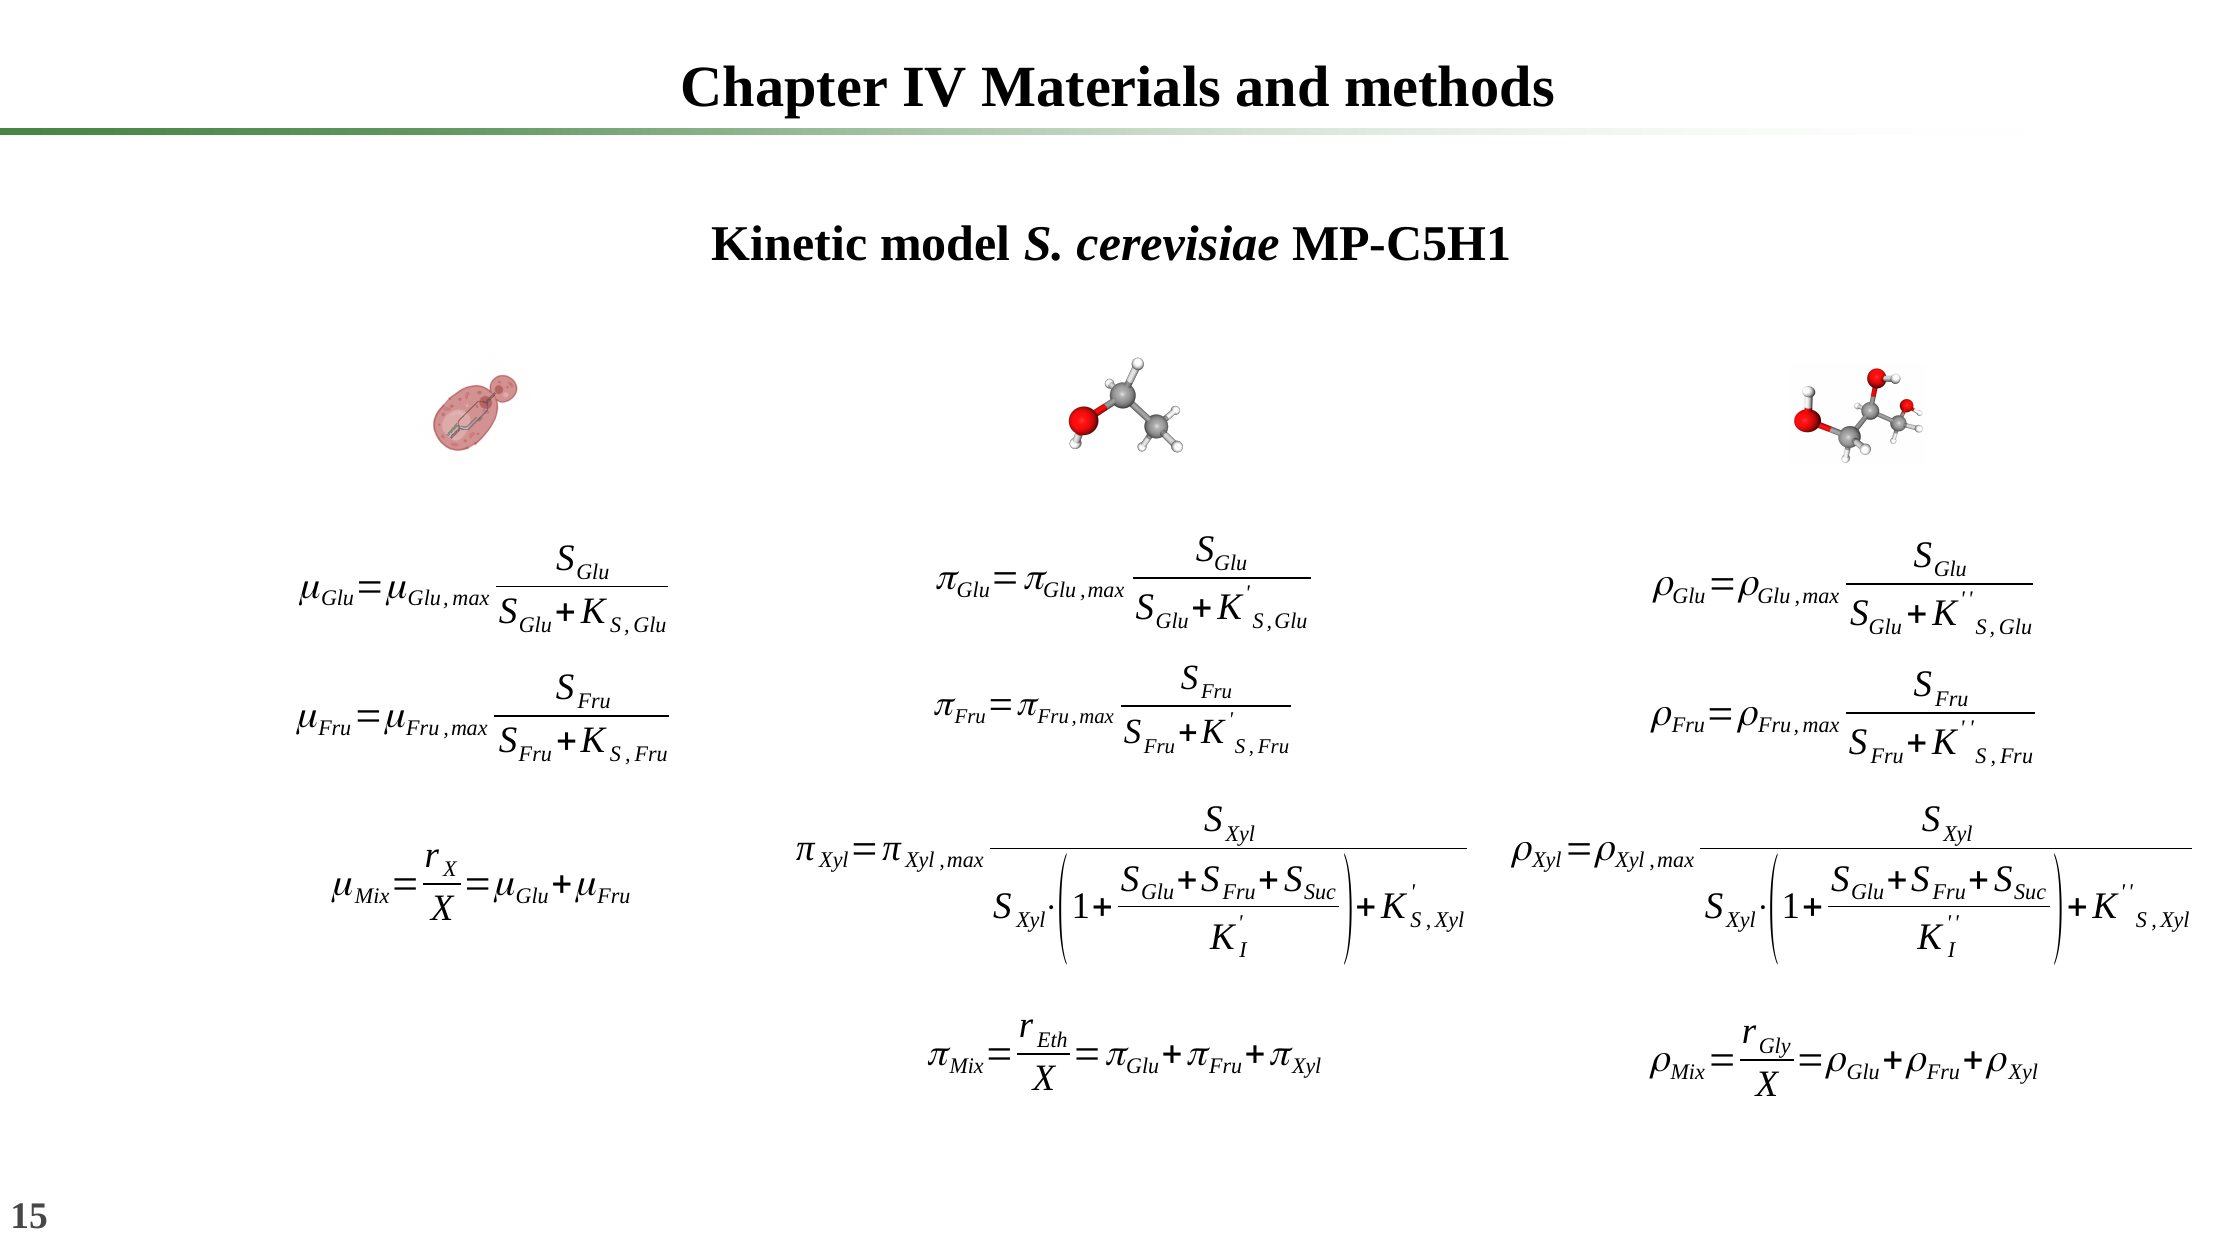

Chapter IV Materials and methods
Kinetic model S. cerevisiae MP-C5H1